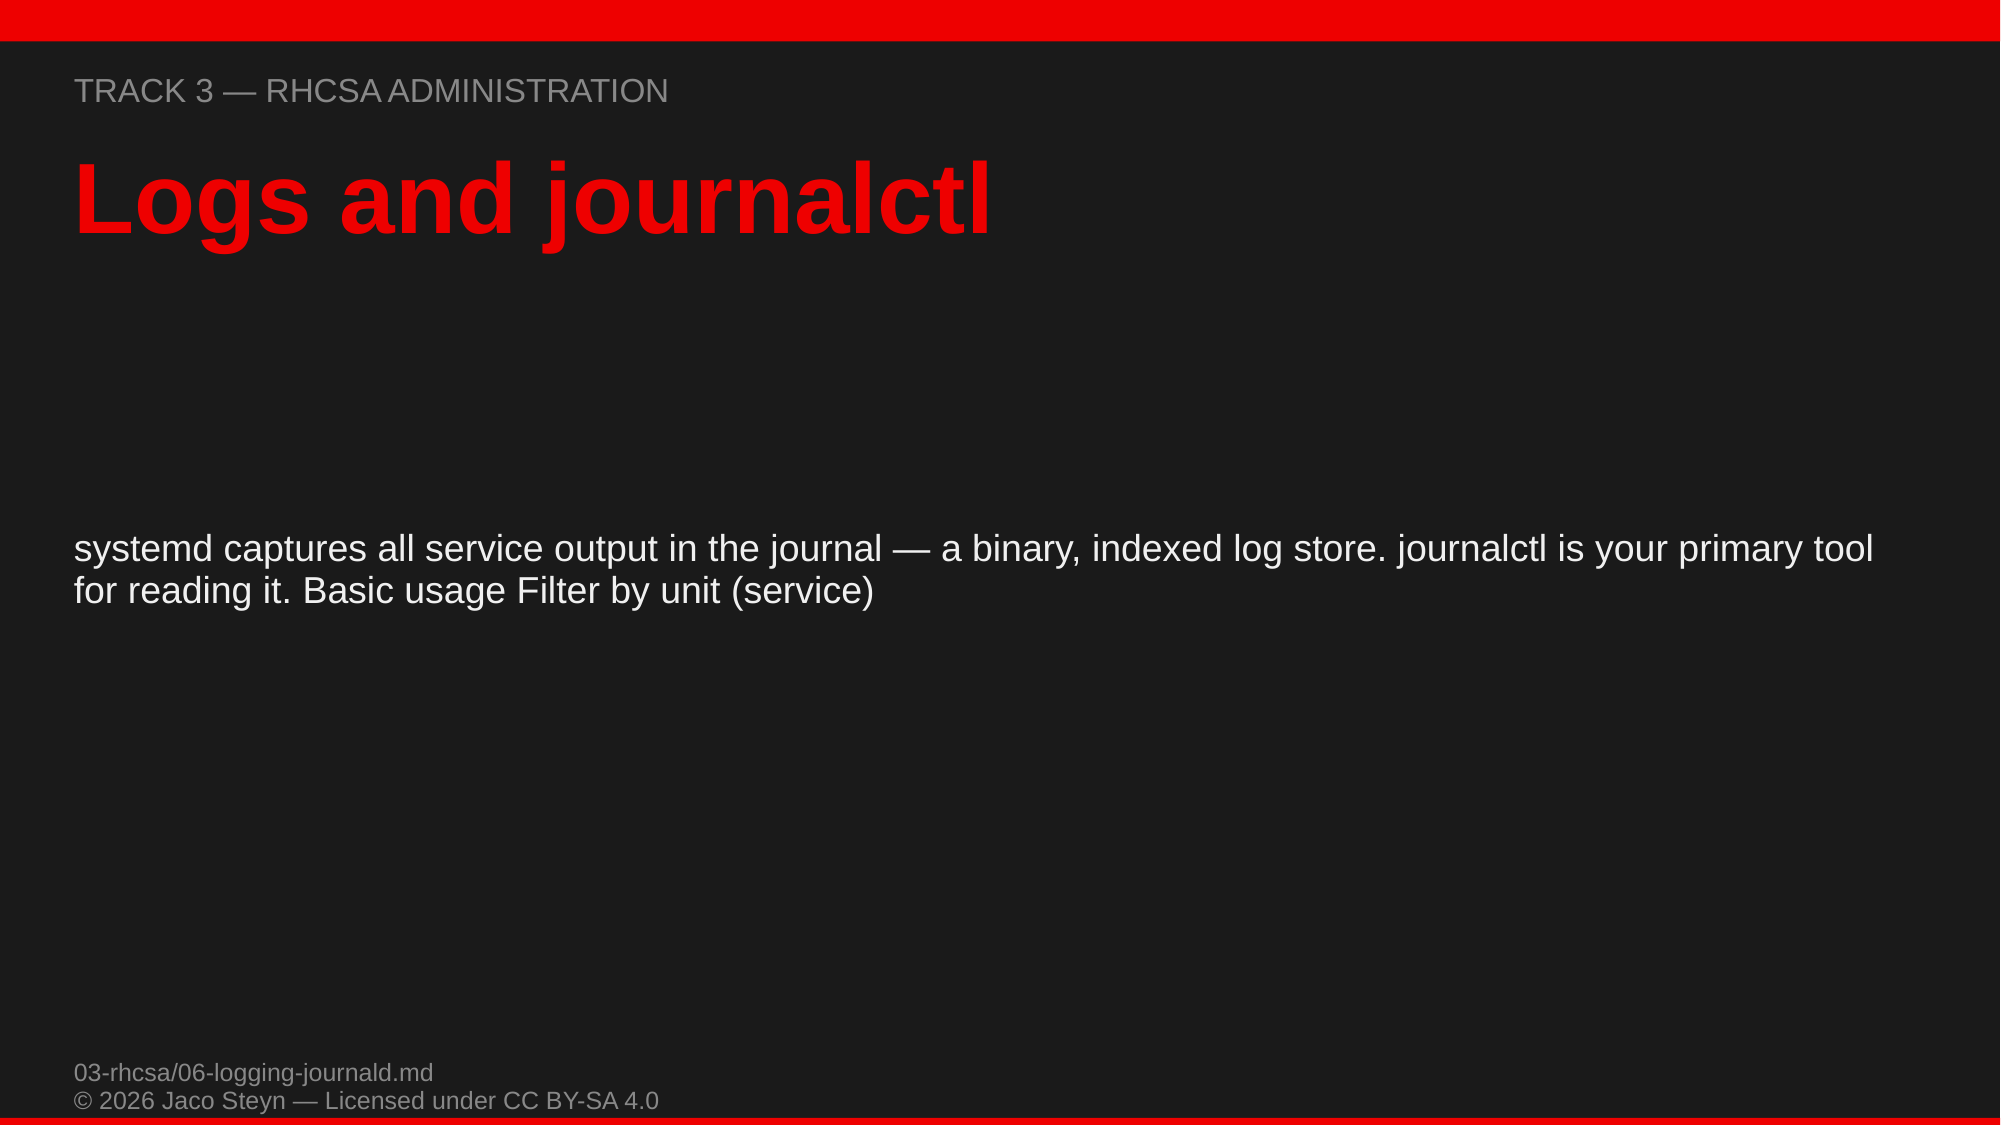

TRACK 3 — RHCSA ADMINISTRATION
Logs and journalctl
systemd captures all service output in the journal — a binary, indexed log store. journalctl is your primary tool for reading it. Basic usage Filter by unit (service)
03-rhcsa/06-logging-journald.md
© 2026 Jaco Steyn — Licensed under CC BY-SA 4.0